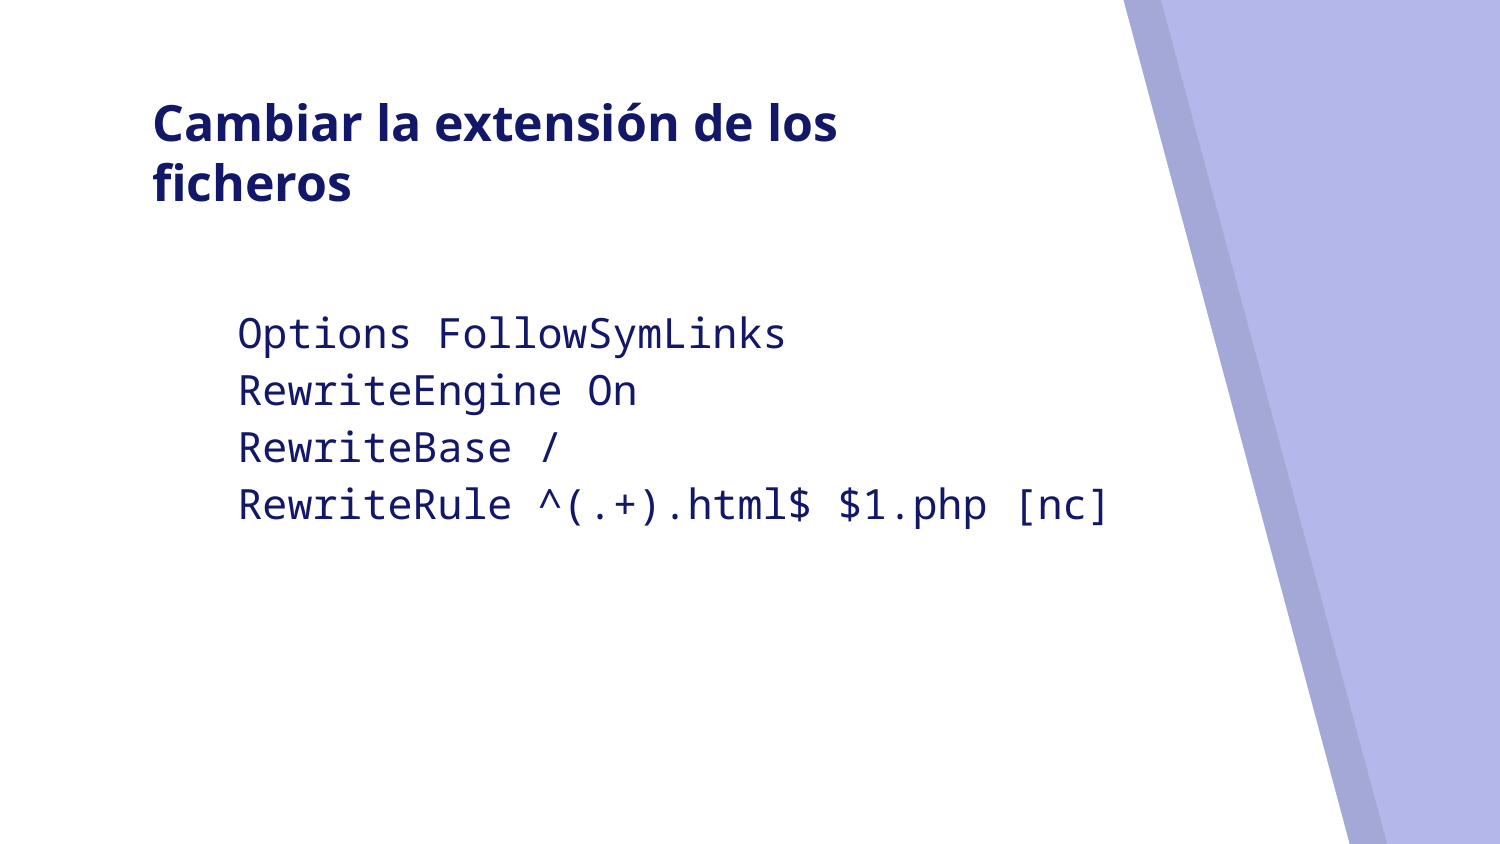

# Cambiar la extensión de los ficheros
	 Options FollowSymLinks
 RewriteEngine On
 RewriteBase /
 RewriteRule ^(.+).html$ $1.php [nc]